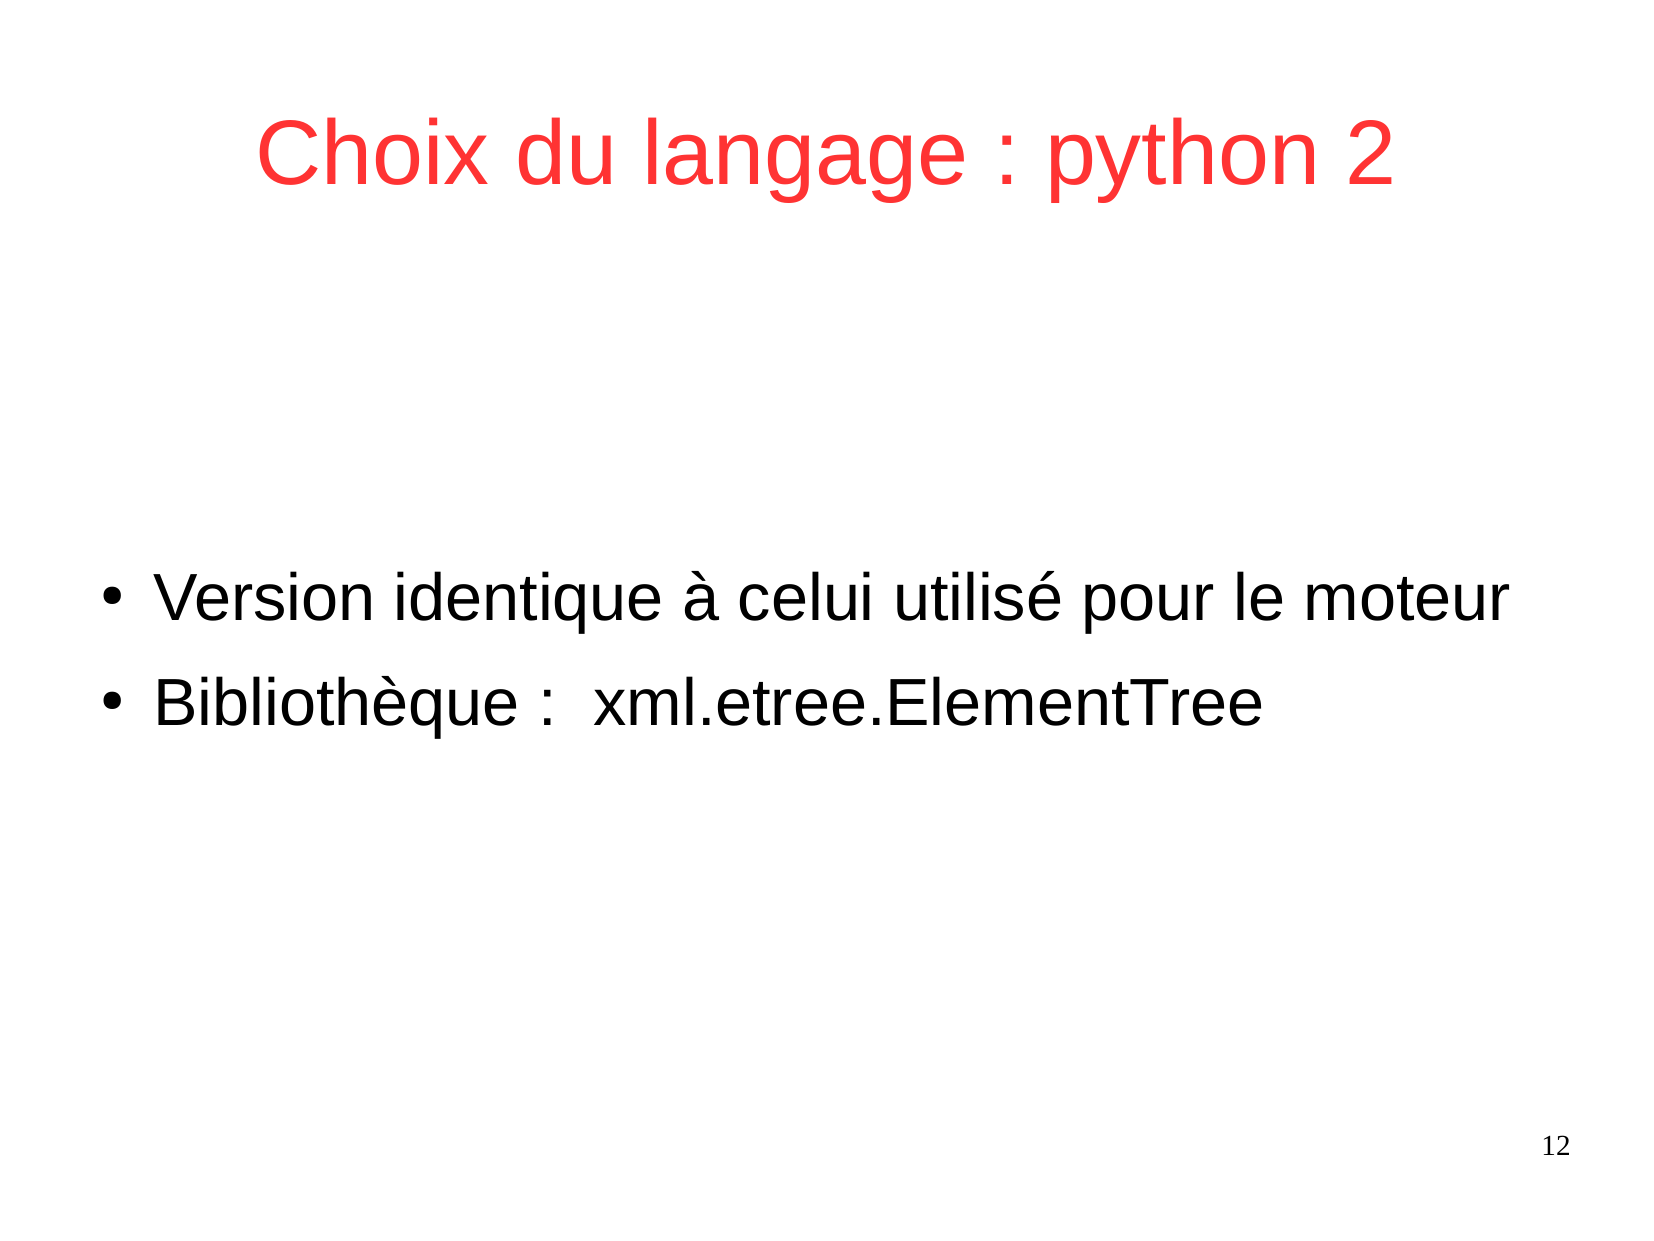

# Choix du langage : python 2
Version identique à celui utilisé pour le moteur
Bibliothèque : xml.etree.ElementTree
12